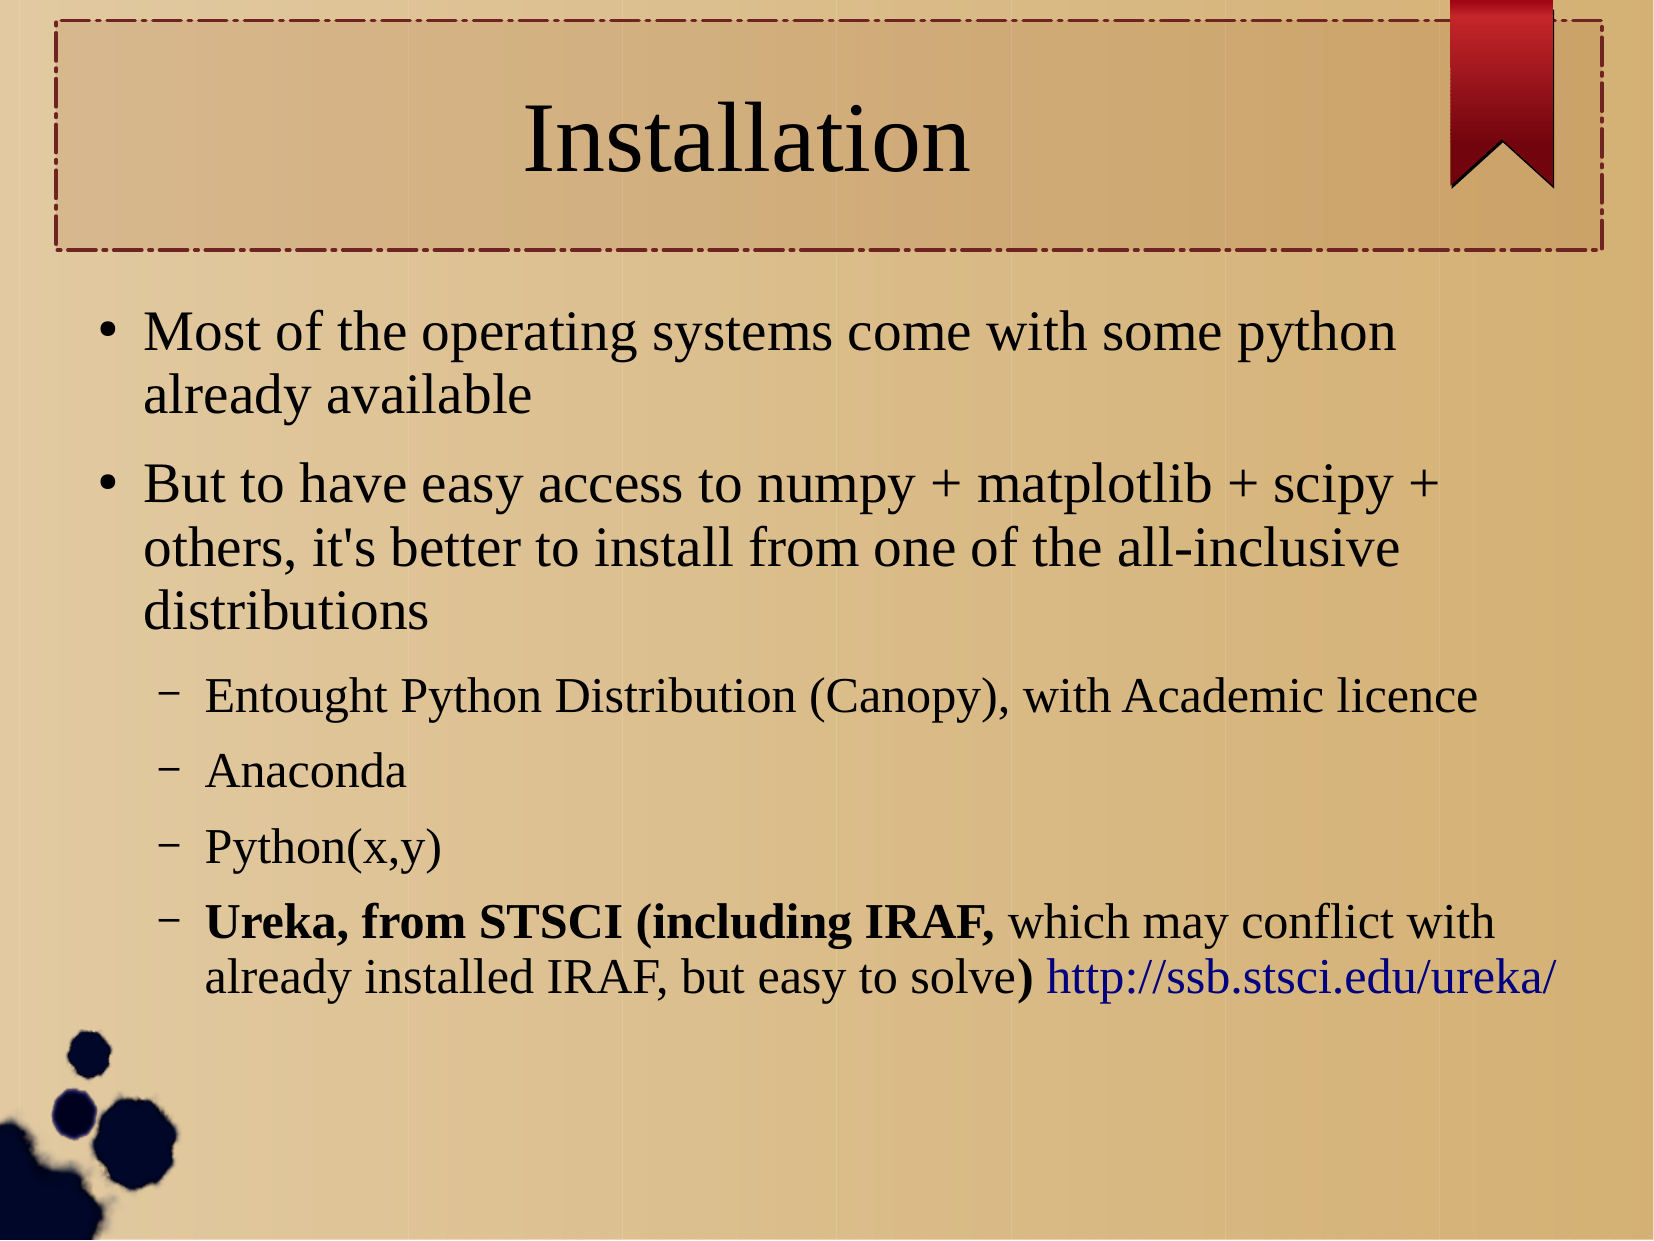

# Installation
Most of the operating systems come with some python already available
But to have easy access to numpy + matplotlib + scipy + others, it's better to install from one of the all-inclusive distributions
Entought Python Distribution (Canopy), with Academic licence
Anaconda
Python(x,y)
Ureka, from STSCI (including IRAF, which may conflict with already installed IRAF, but easy to solve) http://ssb.stsci.edu/ureka/